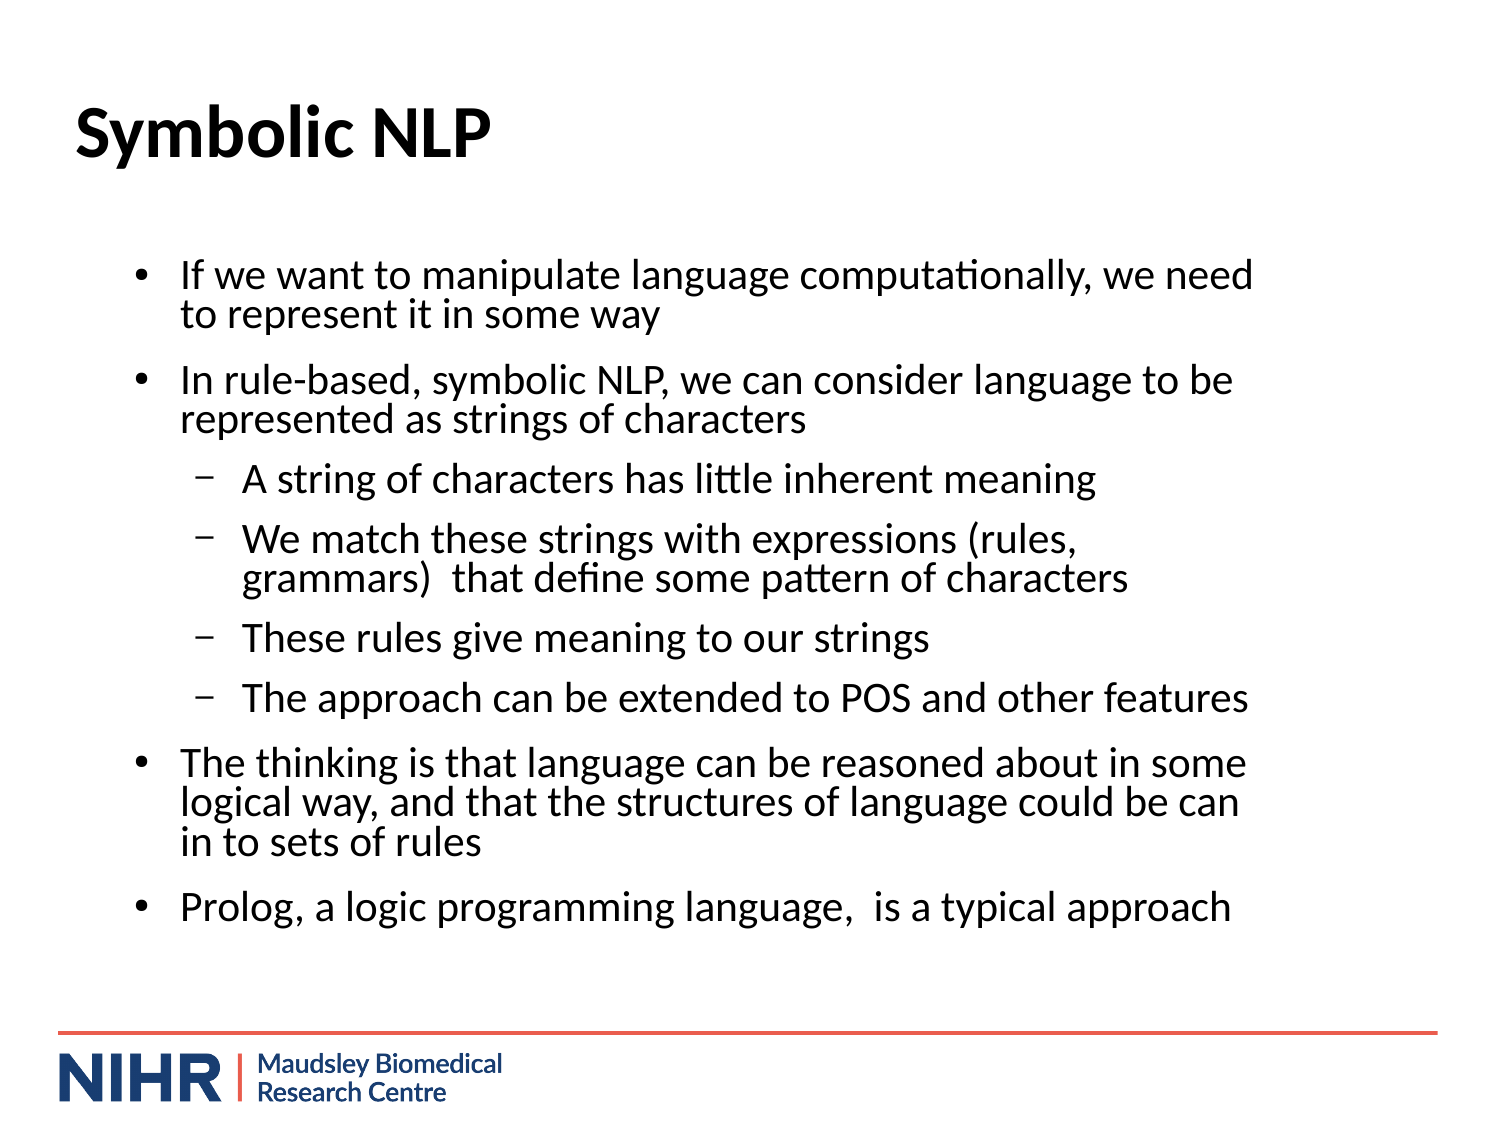

# Symbolic NLP
If we want to manipulate language computationally, we need to represent it in some way
In rule-based, symbolic NLP, we can consider language to be represented as strings of characters
A string of characters has little inherent meaning
We match these strings with expressions (rules, grammars) that define some pattern of characters
These rules give meaning to our strings
The approach can be extended to POS and other features
The thinking is that language can be reasoned about in some logical way, and that the structures of language could be can in to sets of rules
Prolog, a logic programming language, is a typical approach